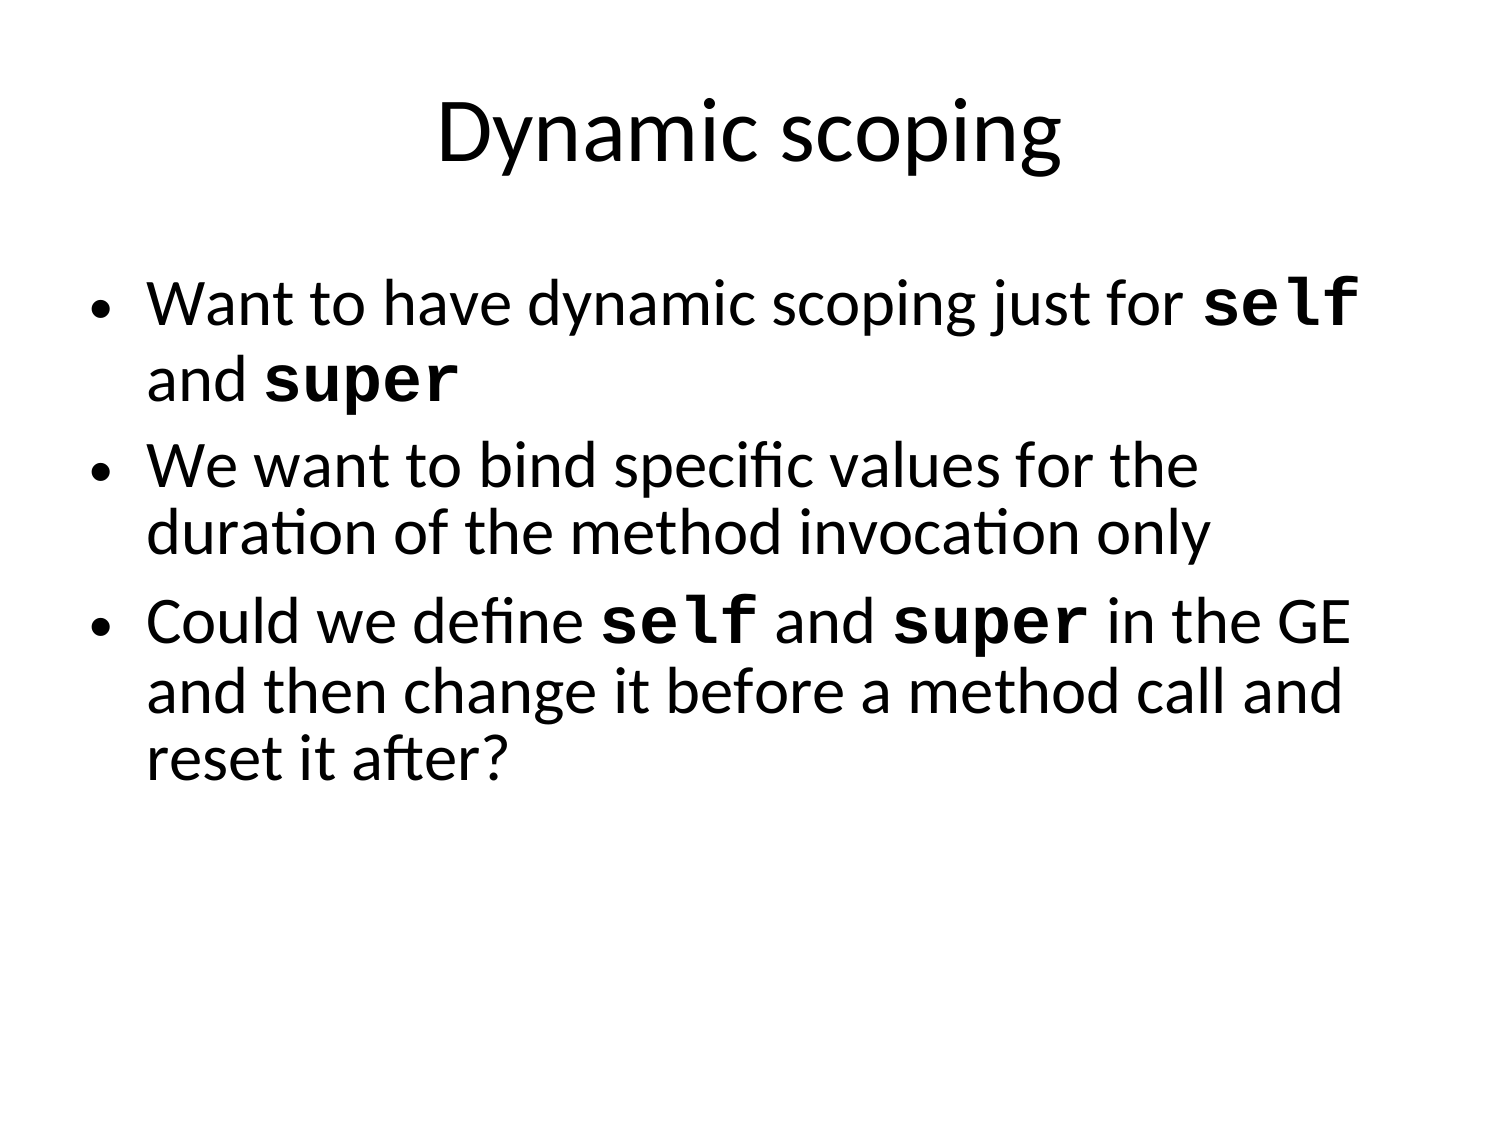

# Dynamic scoping
Want to have dynamic scoping just for self and super
We want to bind specific values for the duration of the method invocation only
Could we define self and super in the GE and then change it before a method call and reset it after?